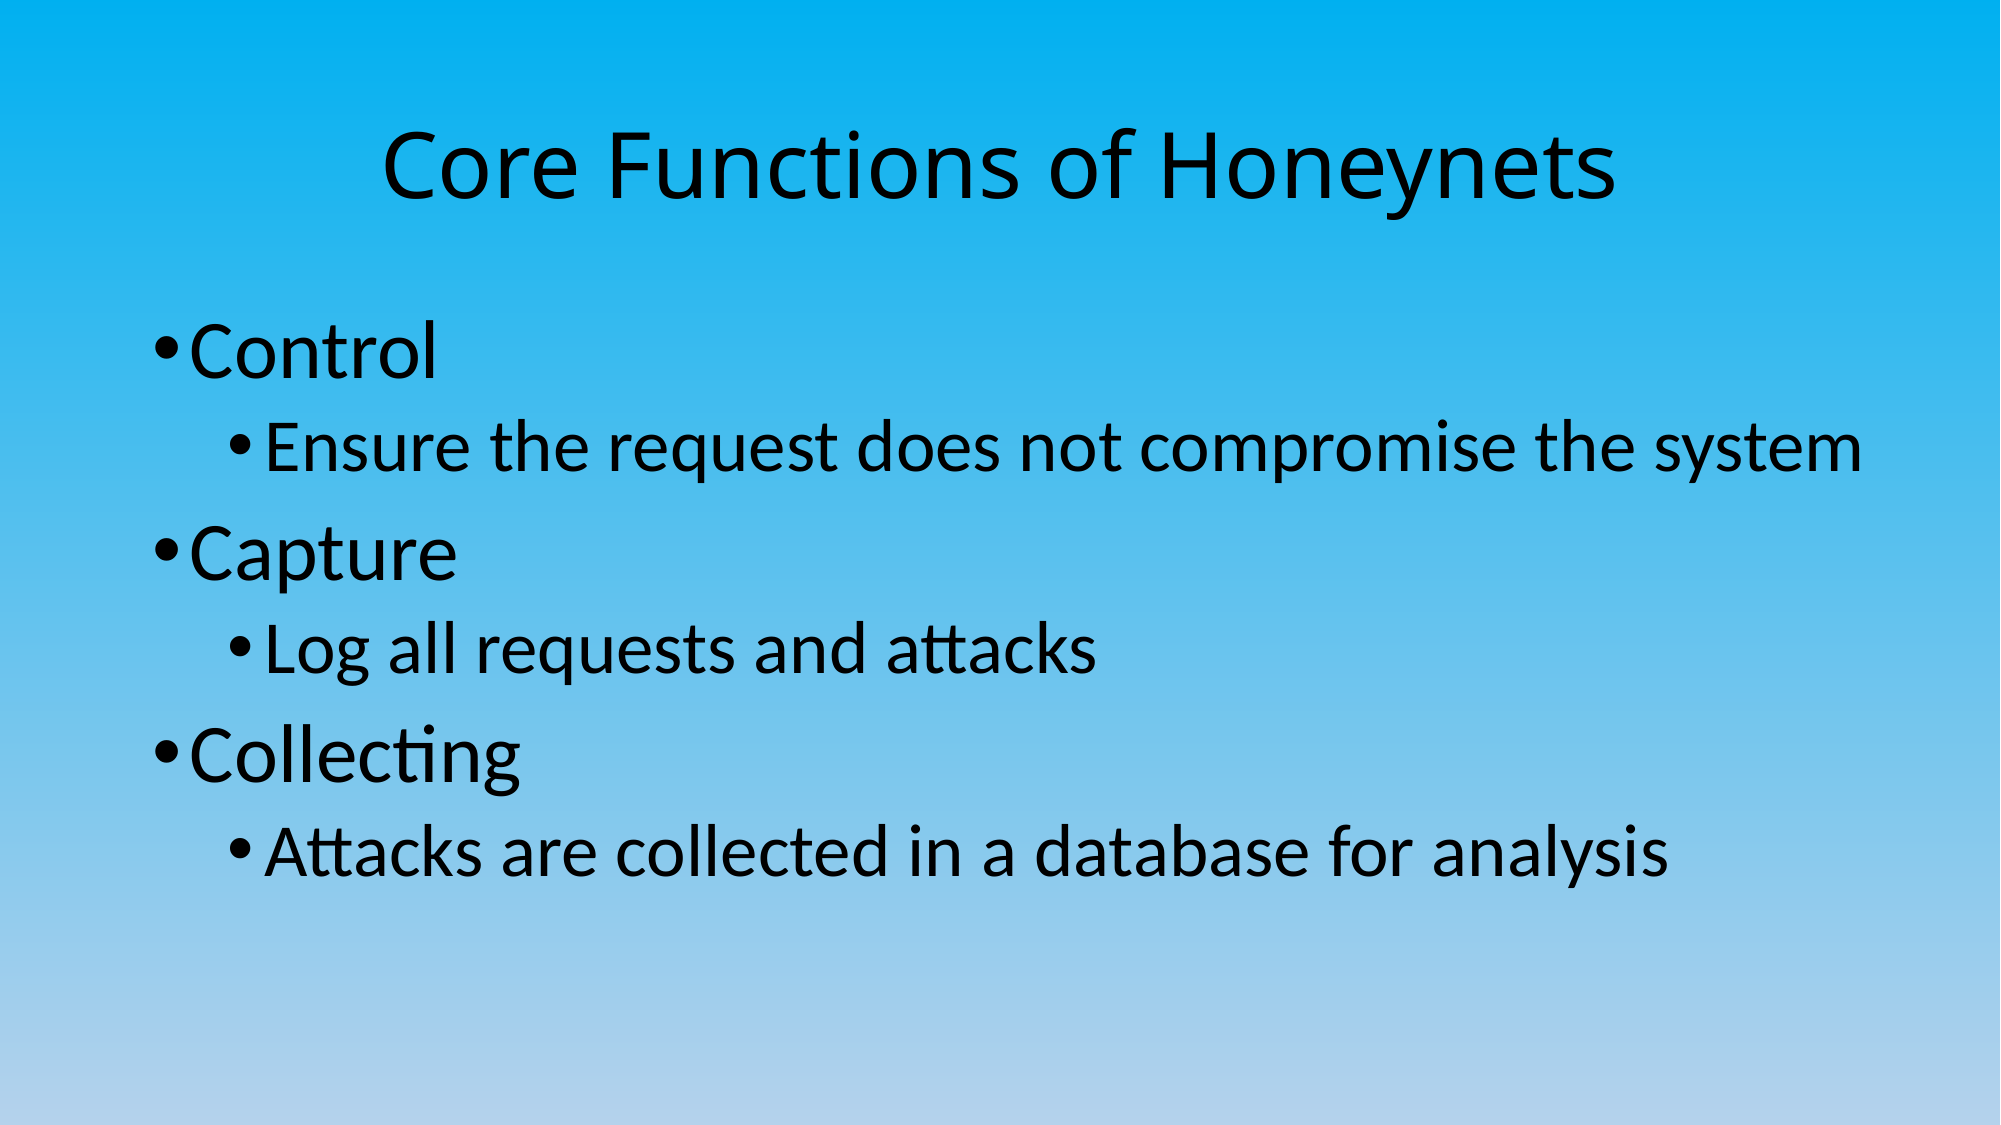

# Core Functions of Honeynets
Control
Ensure the request does not compromise the system
Capture
Log all requests and attacks
Collecting
Attacks are collected in a database for analysis